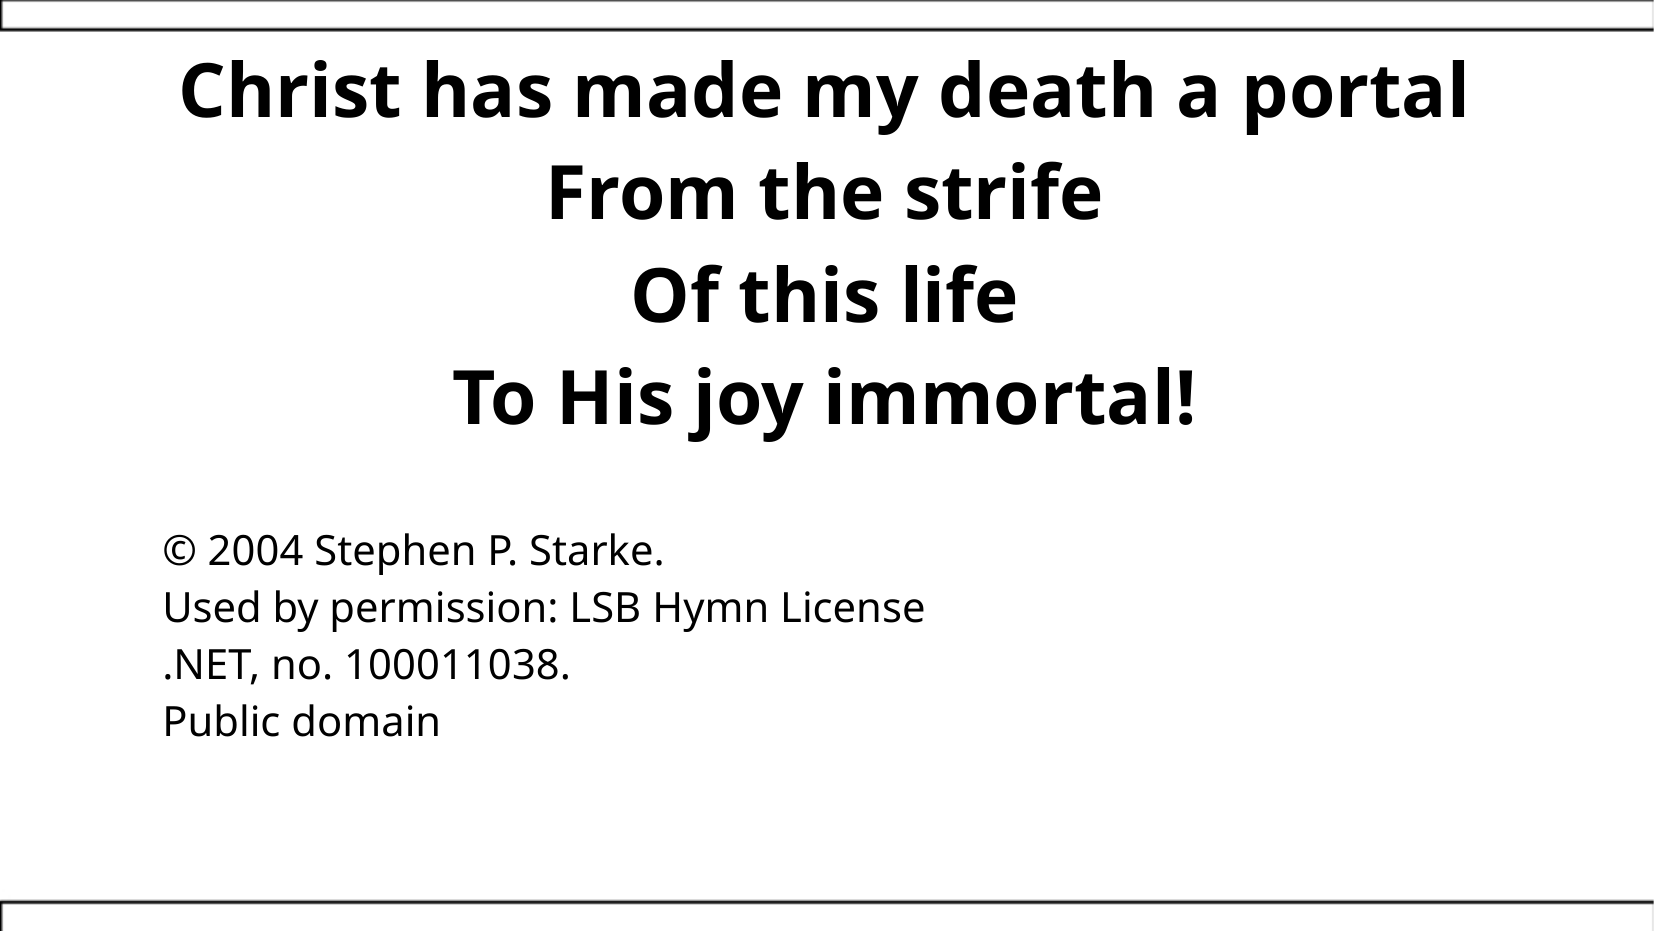

Christ has made my death a portal
From the strife
Of this life
To His joy immortal!
 © 2004 Stephen P. Starke.
 Used by permission: LSB Hymn License
 .NET, no. 100011038.
 Public domain